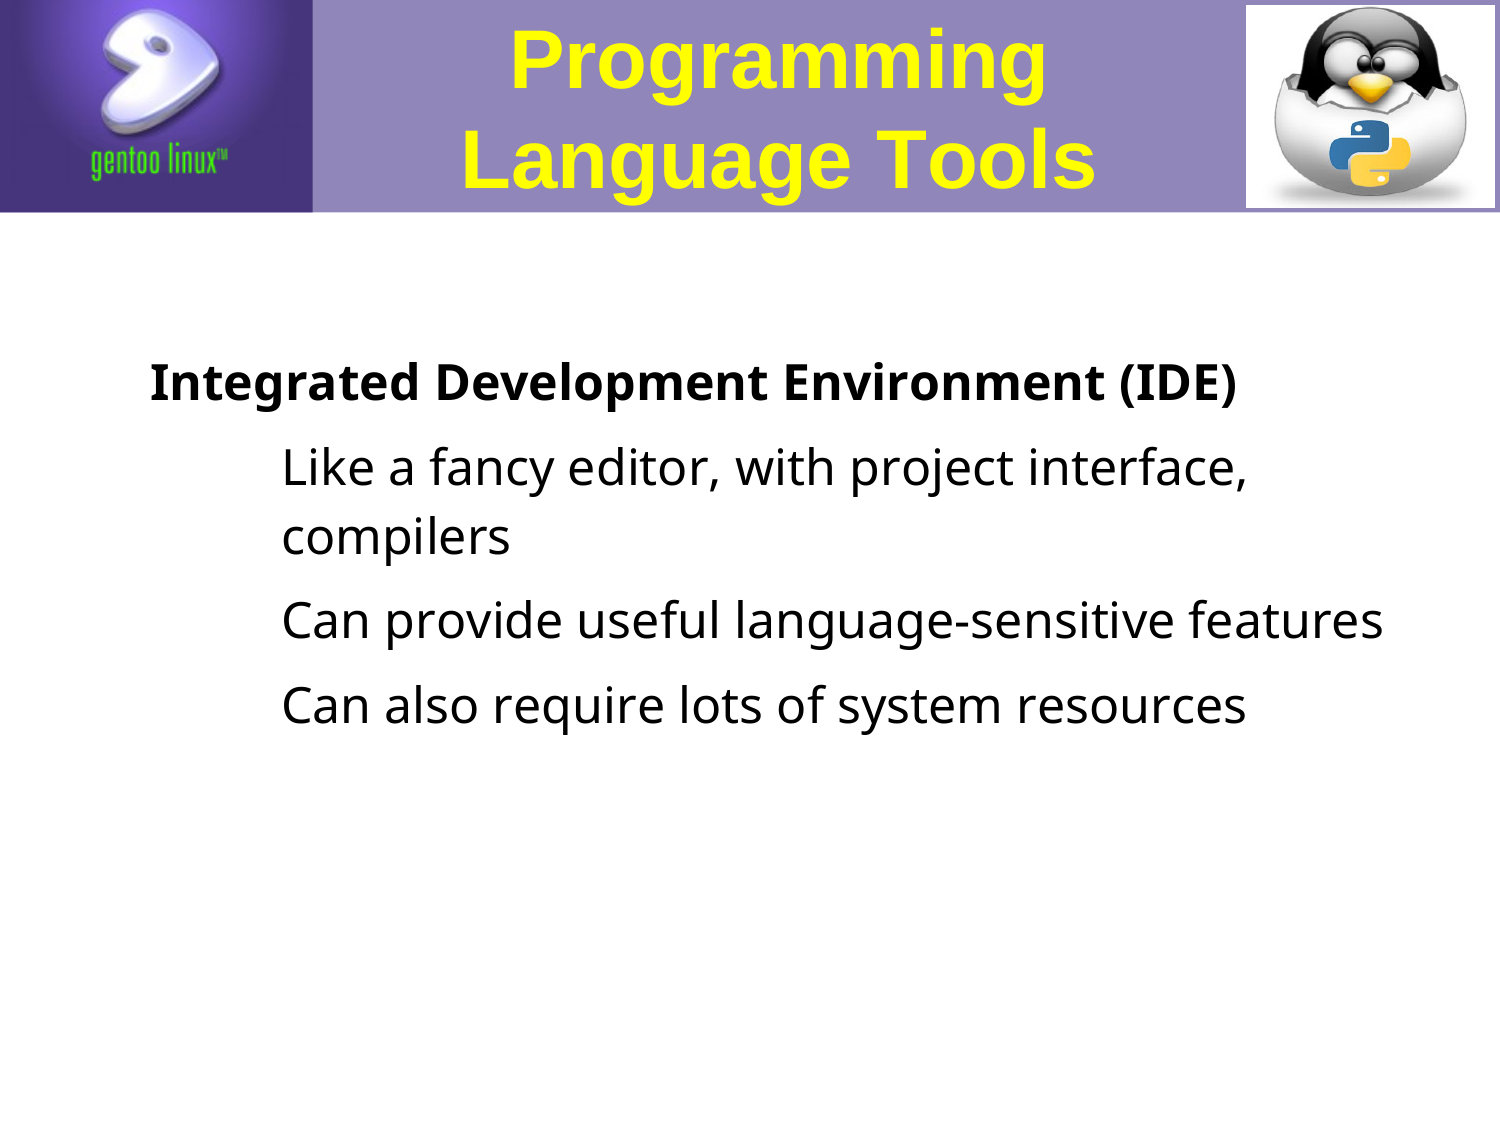

# Programming Language Tools
Integrated Development Environment (IDE)
Like a fancy editor, with project interface, compilers
Can provide useful language-sensitive features
Can also require lots of system resources